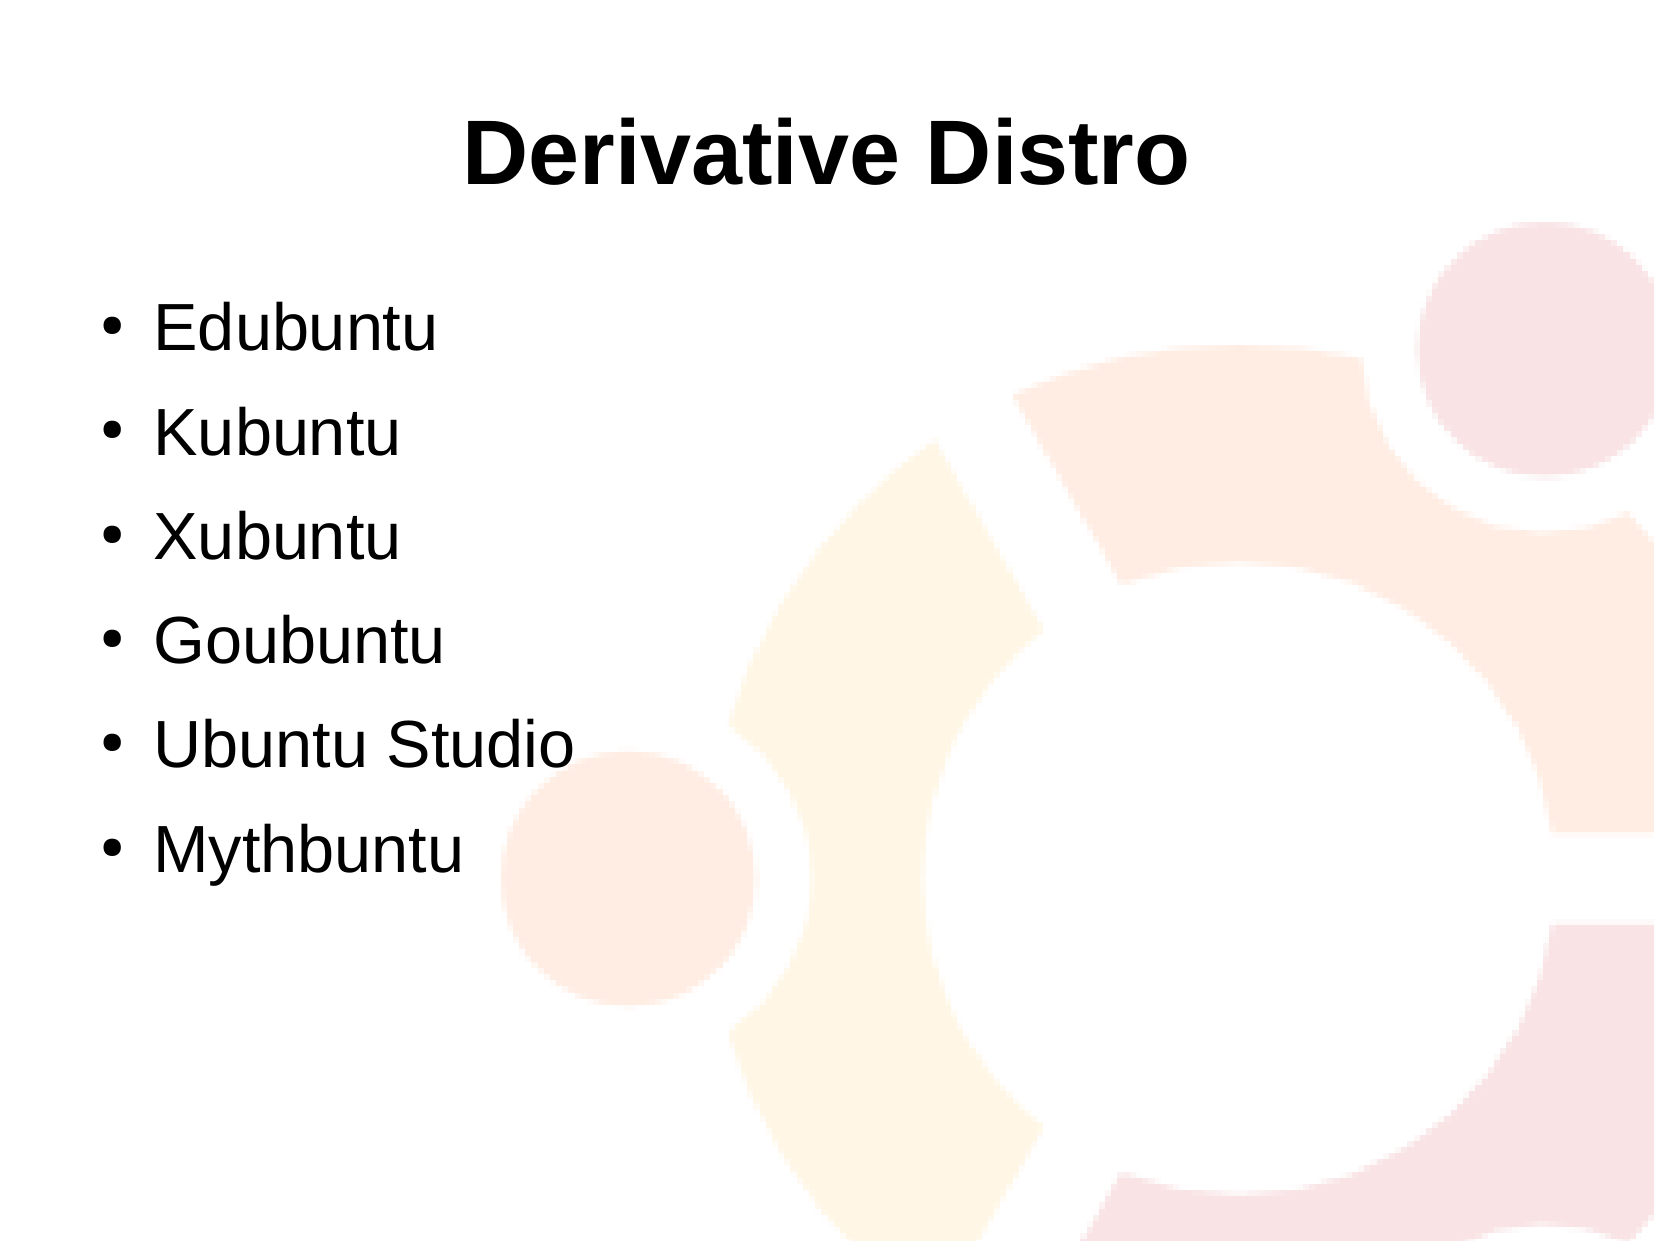

# Derivative Distro
Edubuntu
Kubuntu
Xubuntu
Goubuntu
Ubuntu Studio
Mythbuntu